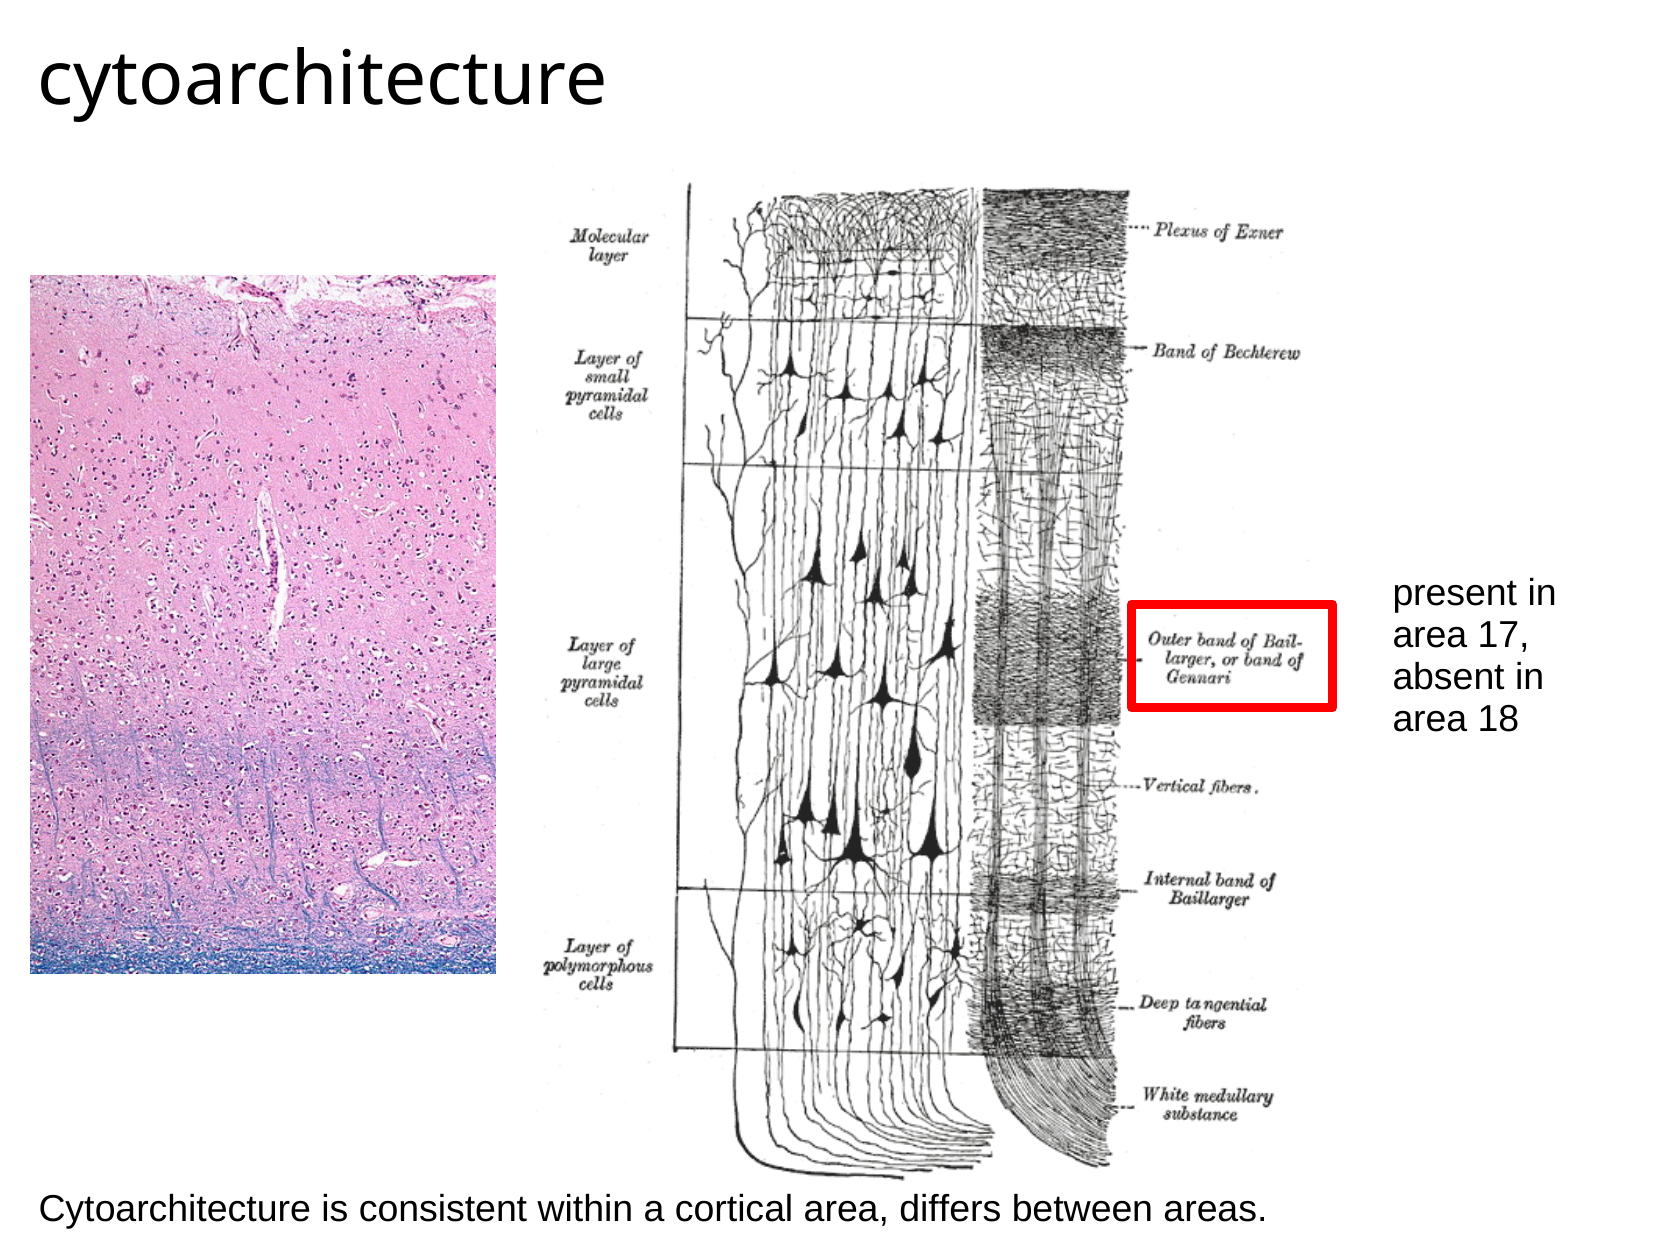

# cytoarchitecture
present in
area 17,
absent in
area 18
Cytoarchitecture is consistent within a cortical area, differs between areas.